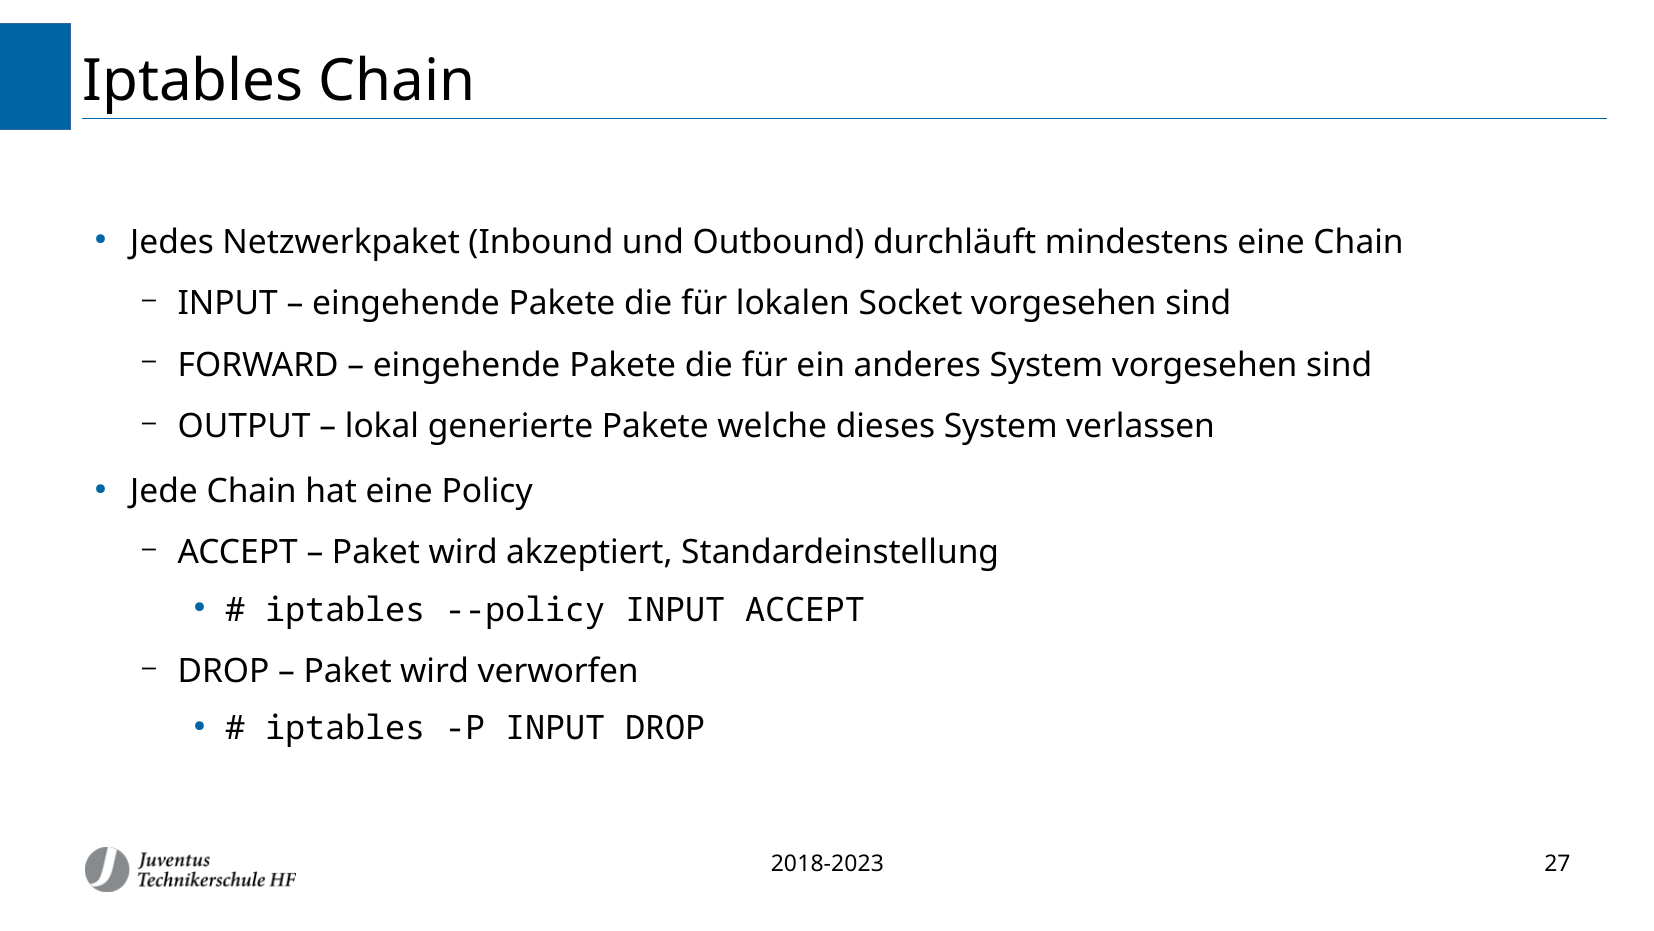

# Iptables Chain
Jedes Netzwerkpaket (Inbound und Outbound) durchläuft mindestens eine Chain
INPUT – eingehende Pakete die für lokalen Socket vorgesehen sind
FORWARD – eingehende Pakete die für ein anderes System vorgesehen sind
OUTPUT – lokal generierte Pakete welche dieses System verlassen
Jede Chain hat eine Policy
ACCEPT – Paket wird akzeptiert, Standardeinstellung
# iptables --policy INPUT ACCEPT
DROP – Paket wird verworfen
# iptables -P INPUT DROP
2018-2023
27